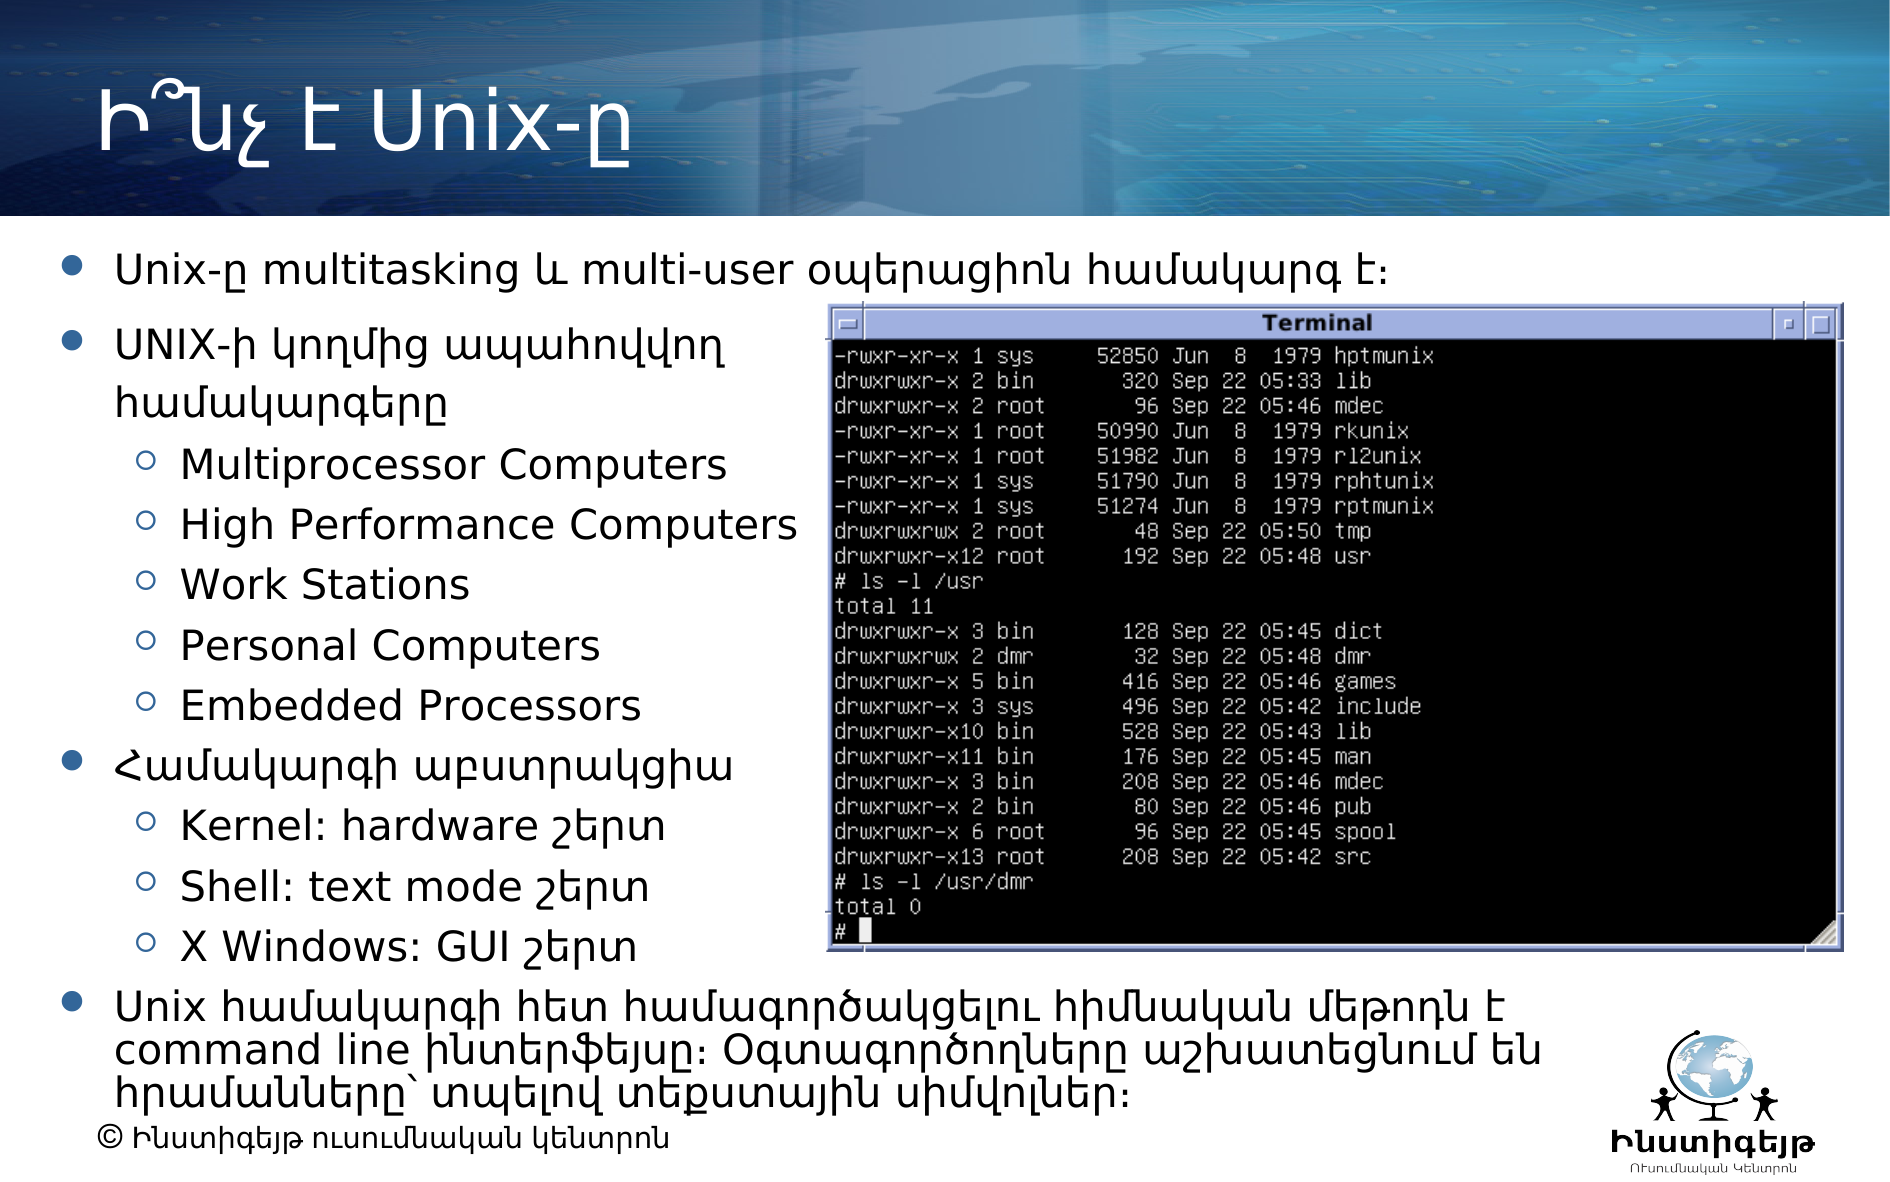

# Ի՞նչ է Unix-ը
Unix-ը multitasking և multi-user օպերացիոն համակարգ է։
UNIX-ի կողմից ապահովվող
համակարգերը
Multiprocessor Computers
High Performance Computers
Work Stations
Personal Computers
Embedded Processors
Համակարգի աբստրակցիա
Kernel: hardware շերտ
Shell: text mode շերտ
X Windows: GUI շերտ
Unix համակարգի հետ համագործակցելու հիմնական մեթոդն է
command line ինտերֆեյսը։ Օգտագործողները աշխատեցնում են հրամանները՝ տպելով տեքստային սիմվոլներ։